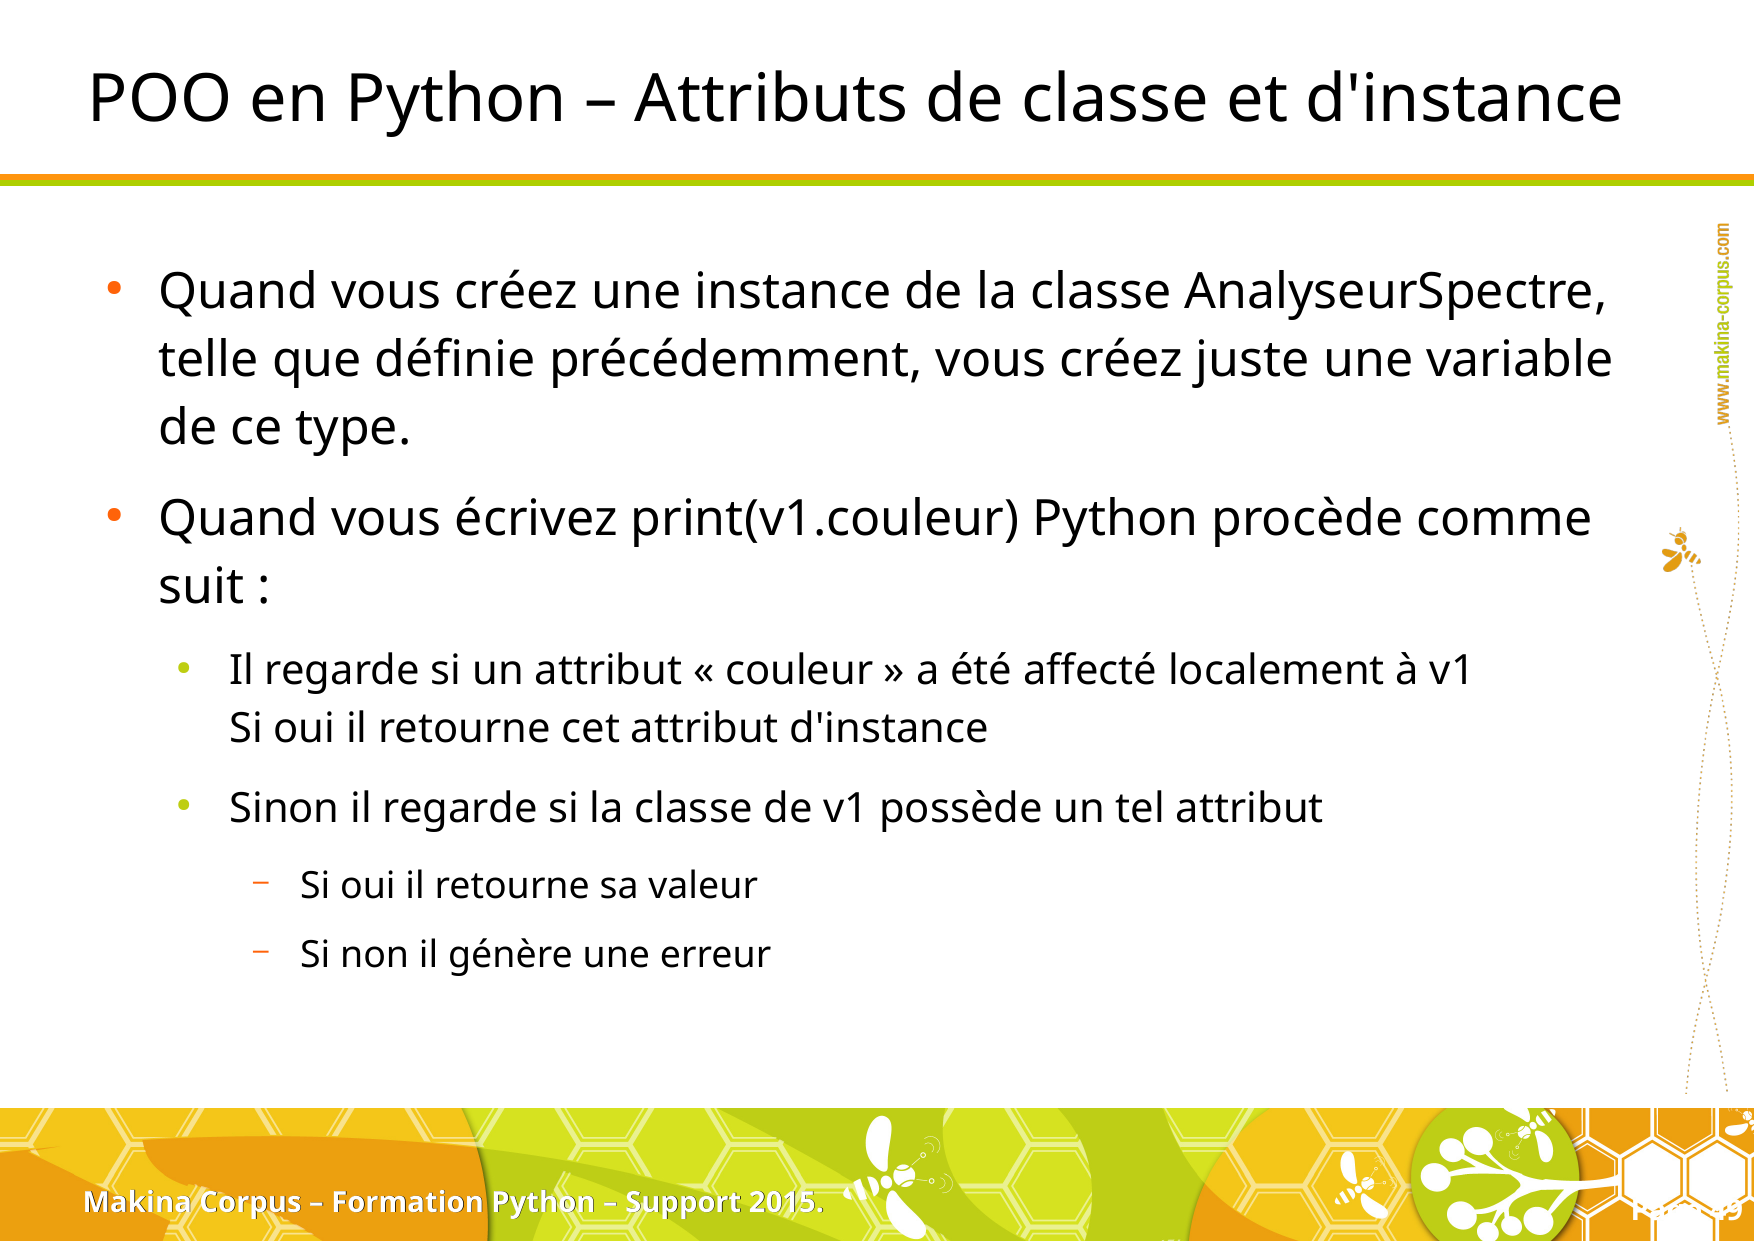

# POO en Python – Attributs de classe et d'instance
Quand vous créez une instance de la classe AnalyseurSpectre, telle que définie précédemment, vous créez juste une variable de ce type.
Quand vous écrivez print(v1.couleur) Python procède comme suit :
Il regarde si un attribut « couleur » a été affecté localement à v1
Si oui il retourne cet attribut d'instance
Sinon il regarde si la classe de v1 possède un tel attribut
Si oui il retourne sa valeur
Si non il génère une erreur
tesg
49